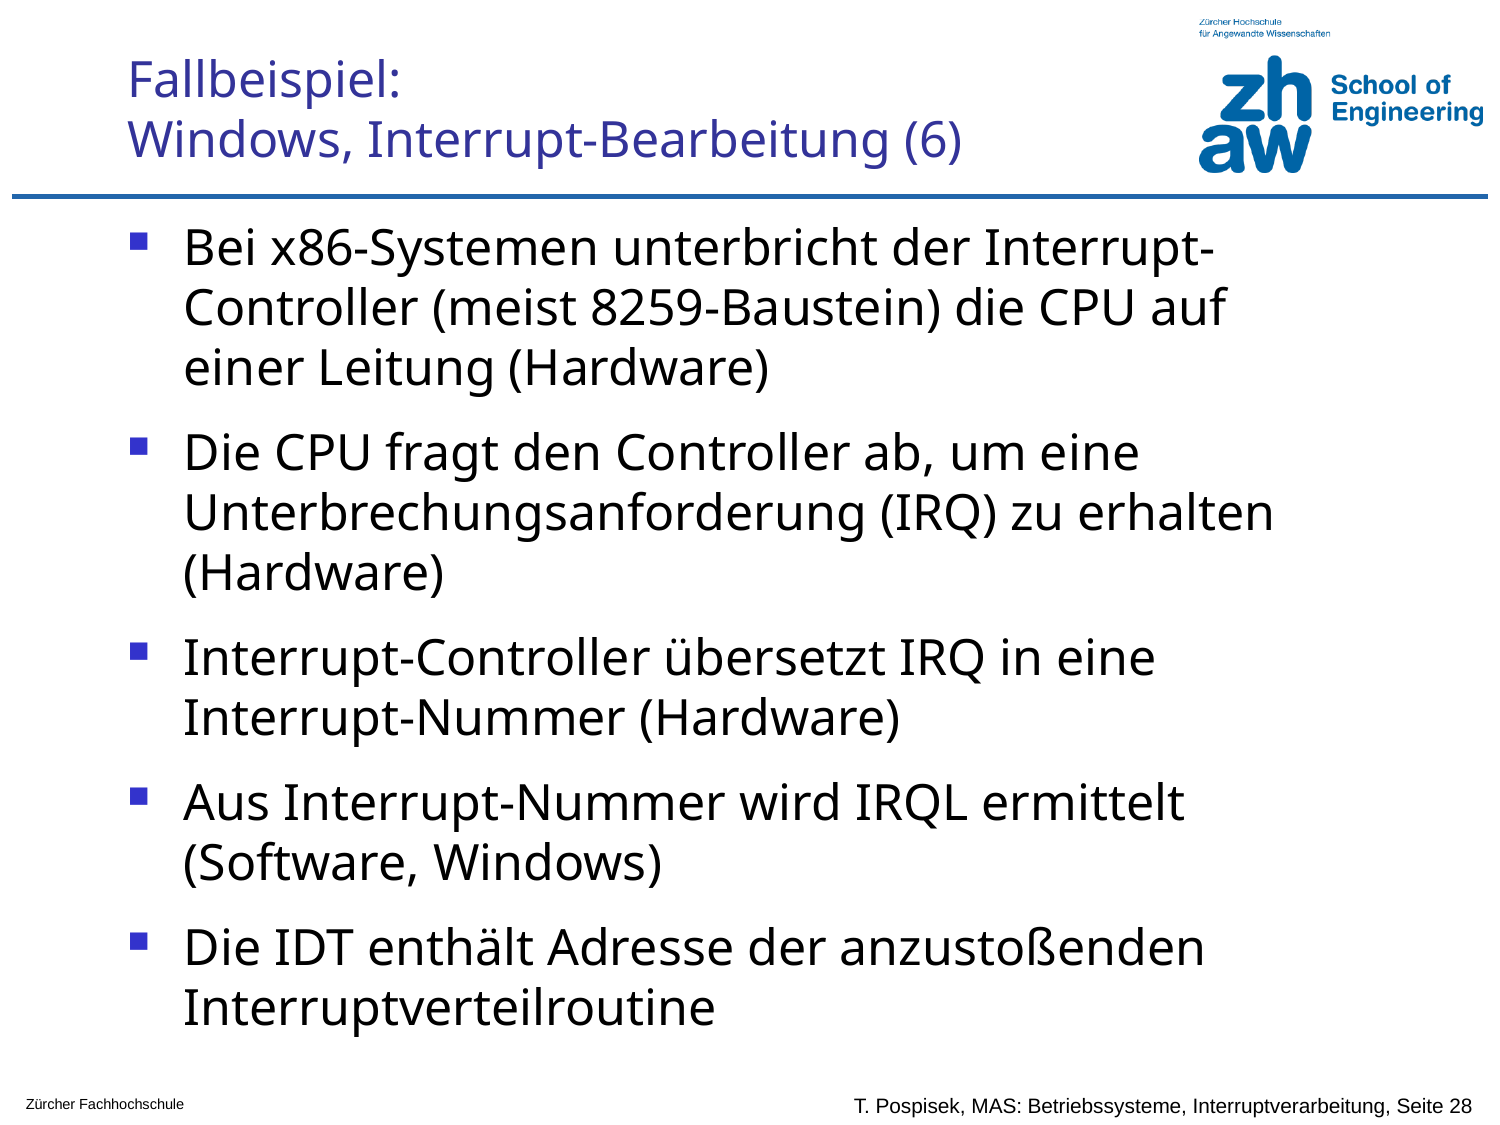

# Fallbeispiel: Windows, Interrupt-Bearbeitung (6)
Bei x86-Systemen unterbricht der Interrupt-Controller (meist 8259-Baustein) die CPU auf einer Leitung (Hardware)
Die CPU fragt den Controller ab, um eine Unterbrechungsanforderung (IRQ) zu erhalten (Hardware)
Interrupt-Controller übersetzt IRQ in eine Interrupt-Nummer (Hardware)
Aus Interrupt-Nummer wird IRQL ermittelt (Software, Windows)
Die IDT enthält Adresse der anzustoßenden Interruptverteilroutine